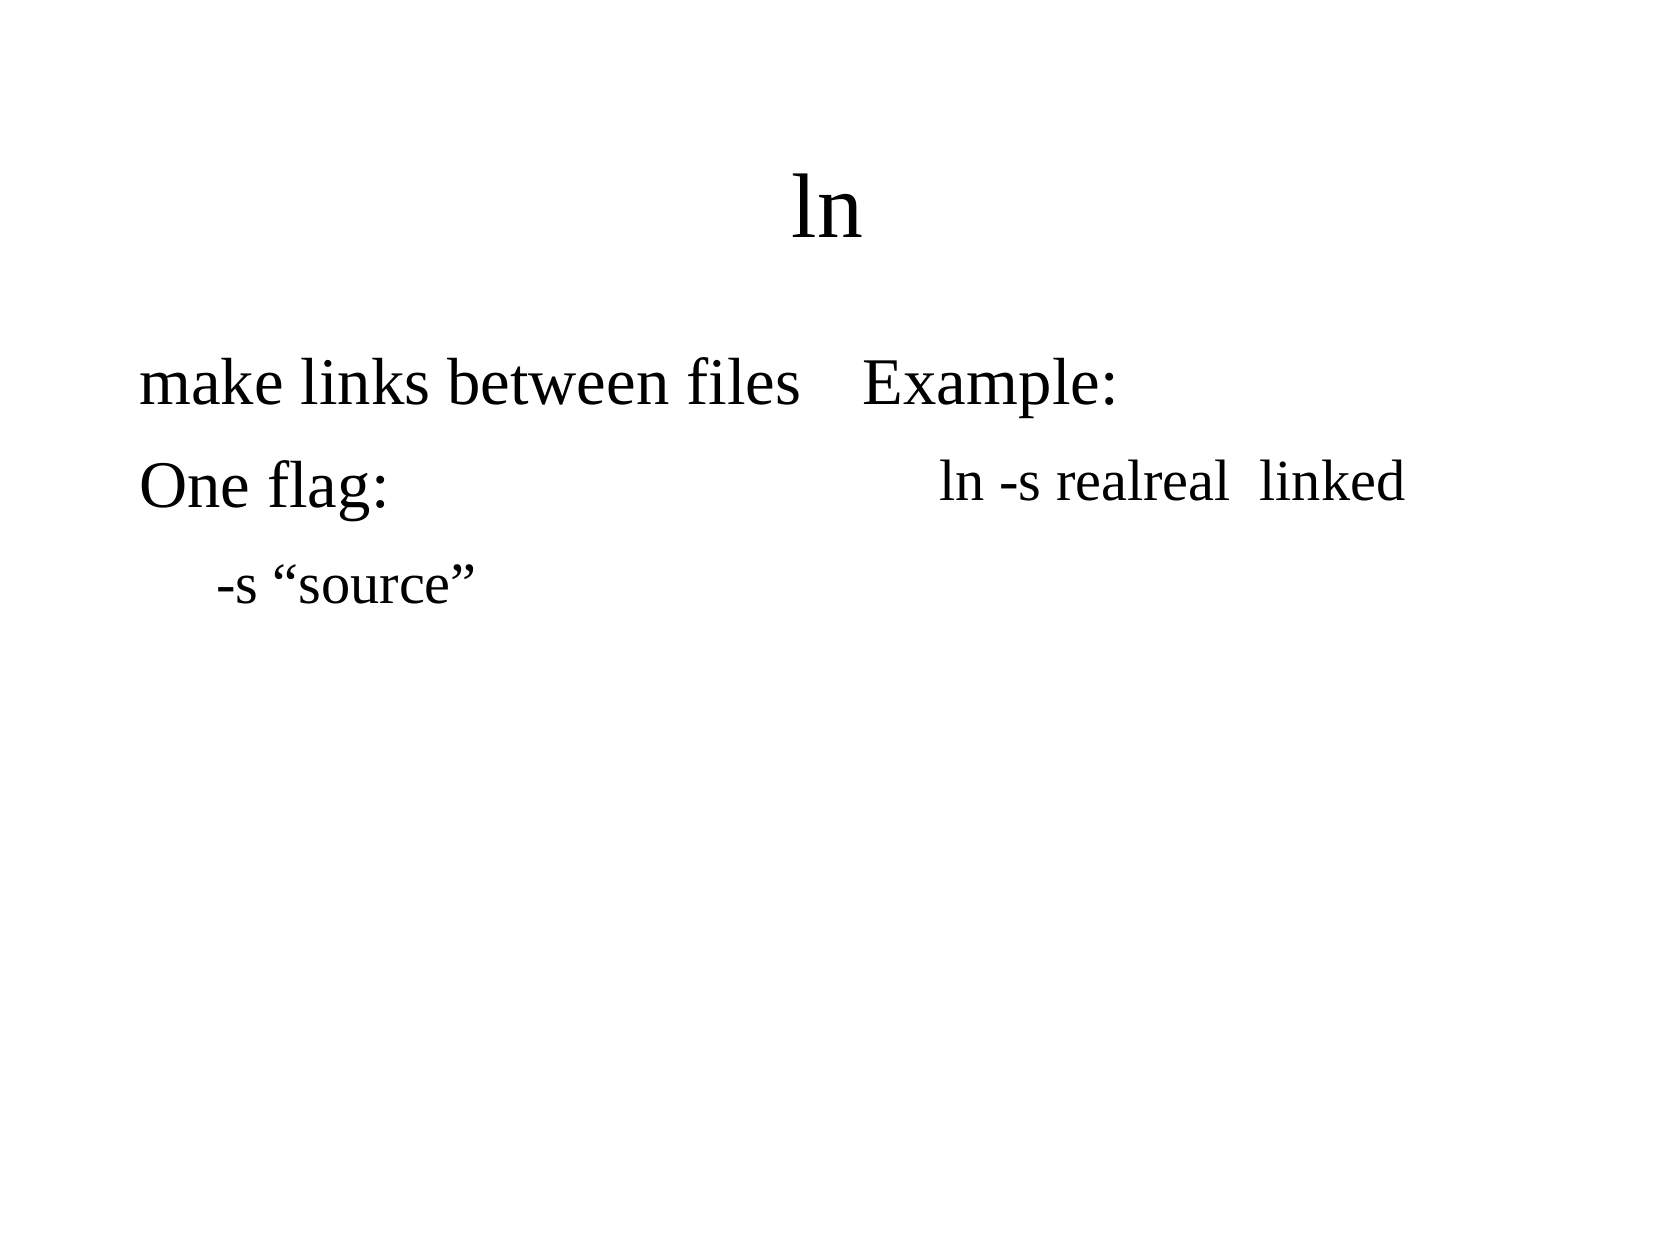

# ln
make links between files
One flag:
-s “source”
Example:
ln -s realreal linked